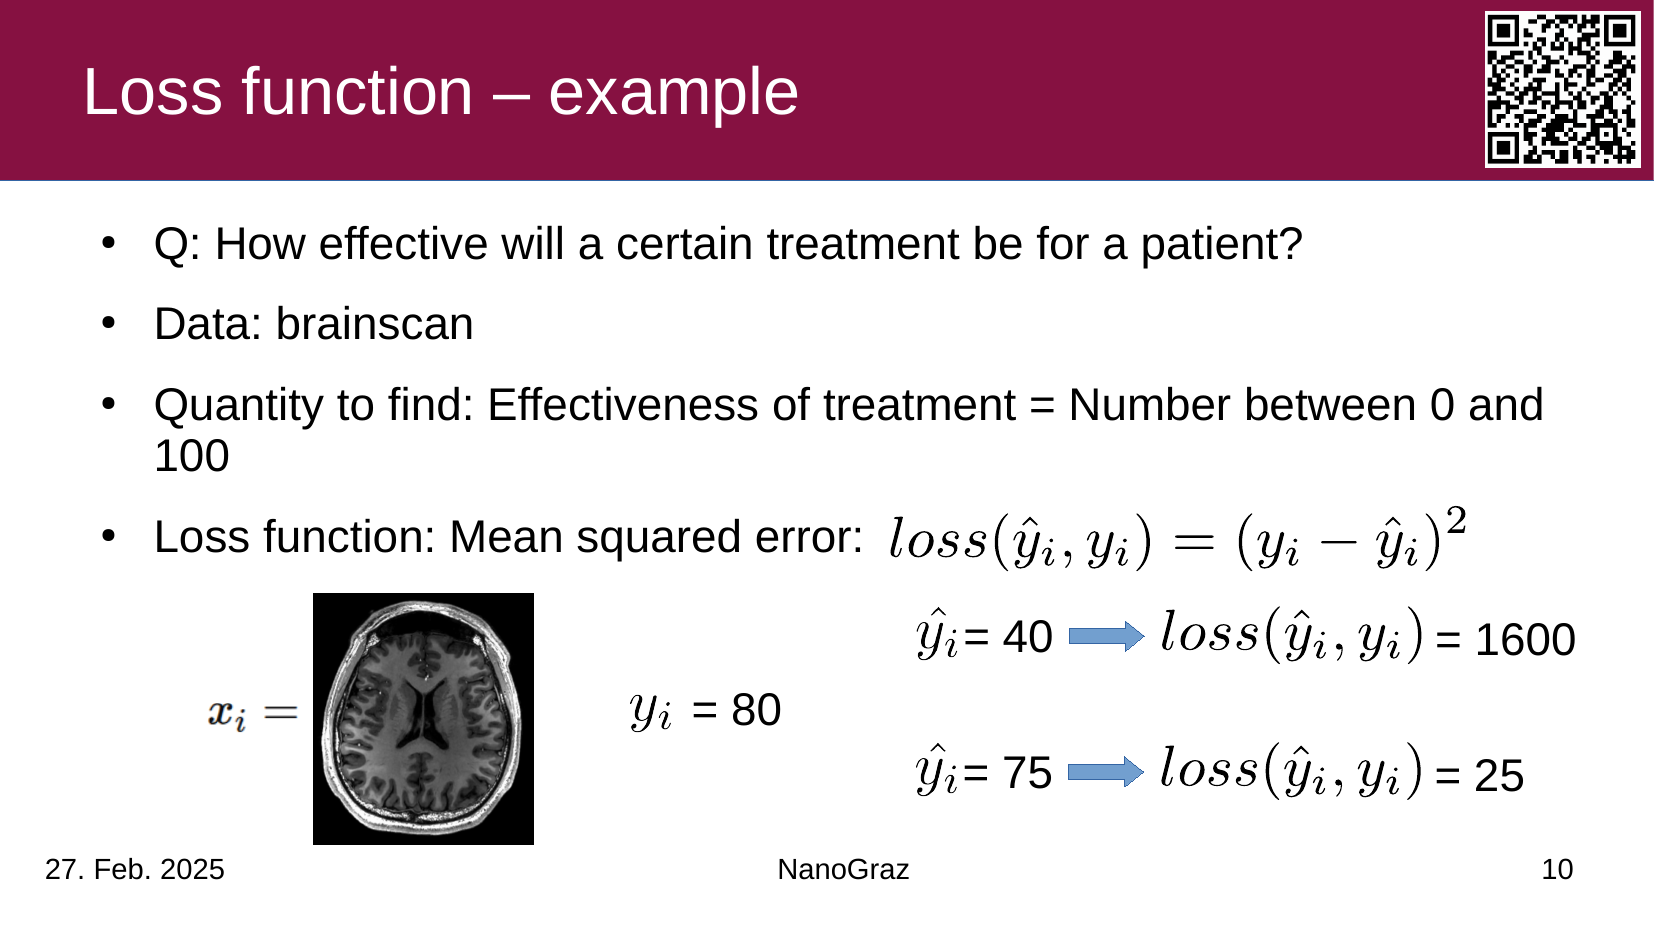

# Loss function – example
Q: How effective will a certain treatment be for a patient?
Data: brainscan
Quantity to find: Effectiveness of treatment = Number between 0 and 100
Loss function: Mean squared error:
 = 40
= 1600
 = 80
 = 75
= 25